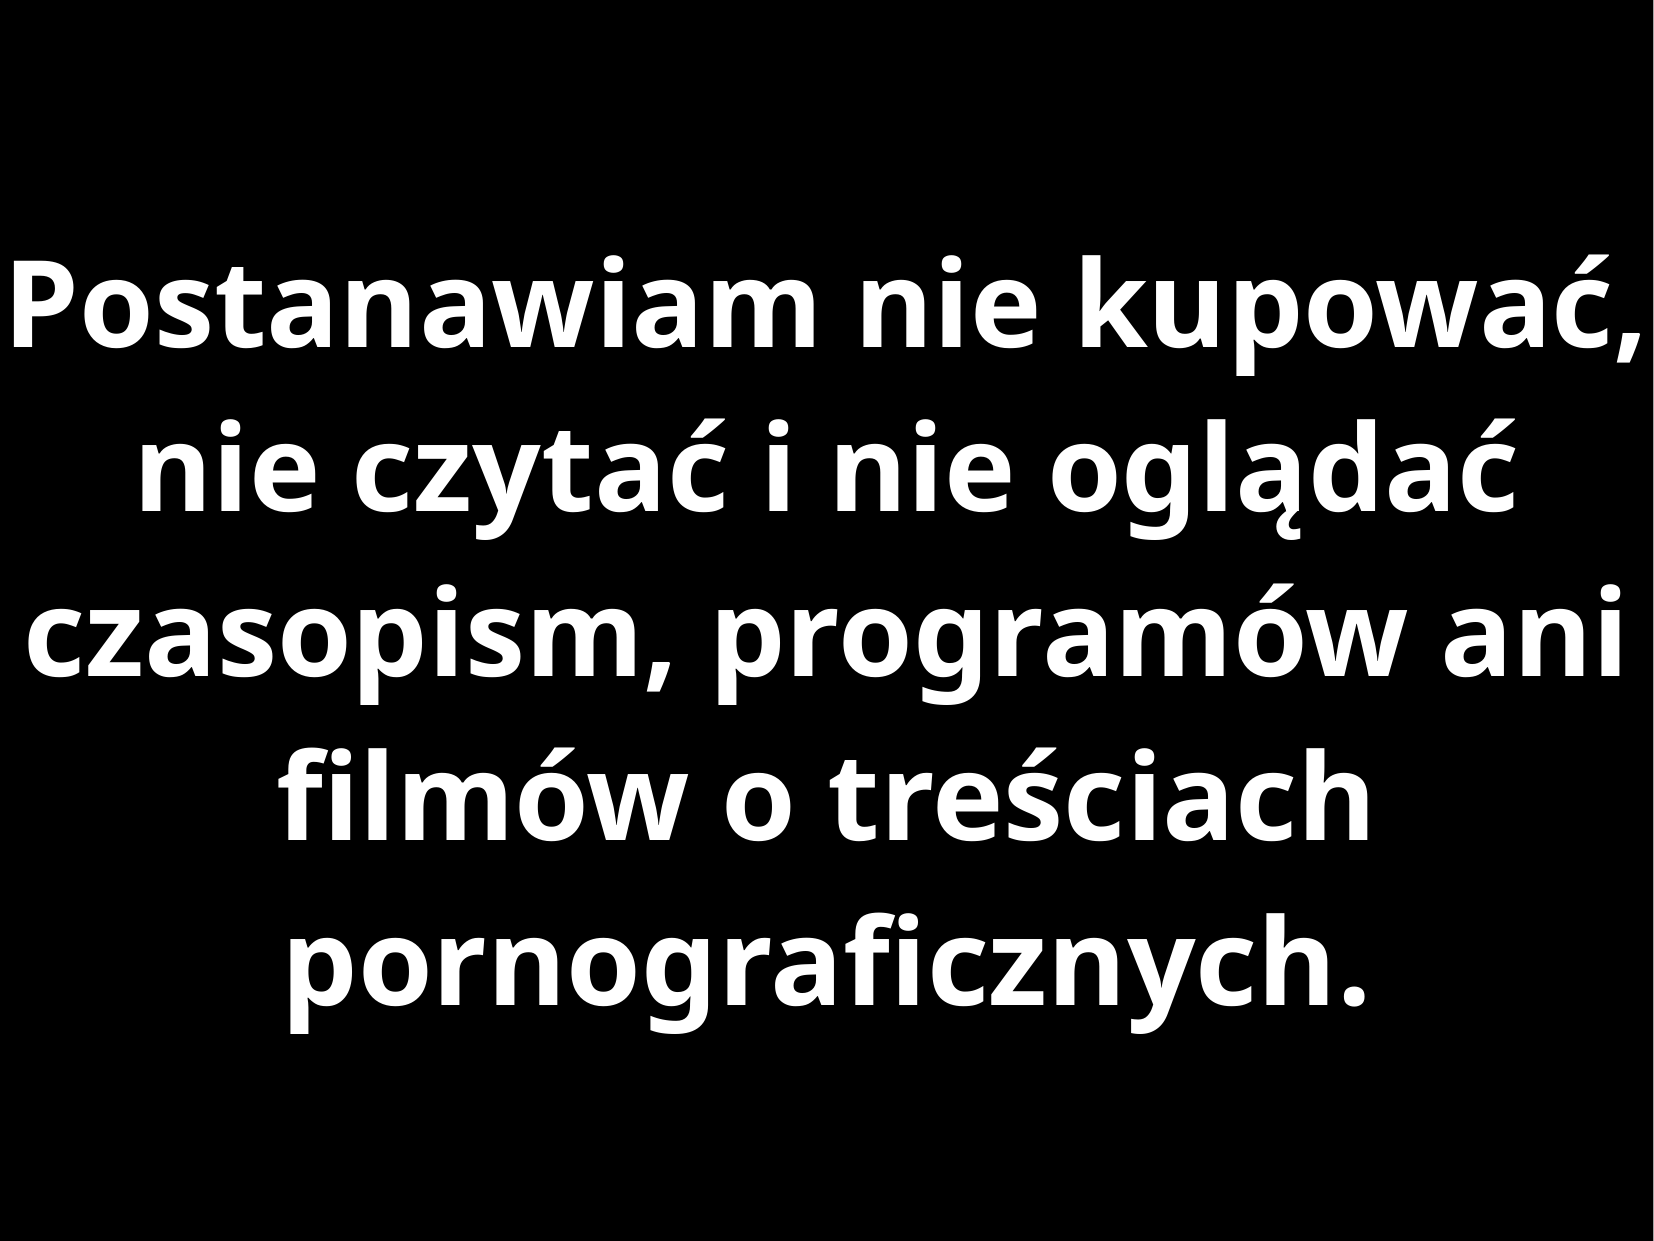

# Postanawiam nie kupować, nie czytać i nie oglądać czasopism, programów ani filmów o treściach pornograficznych.